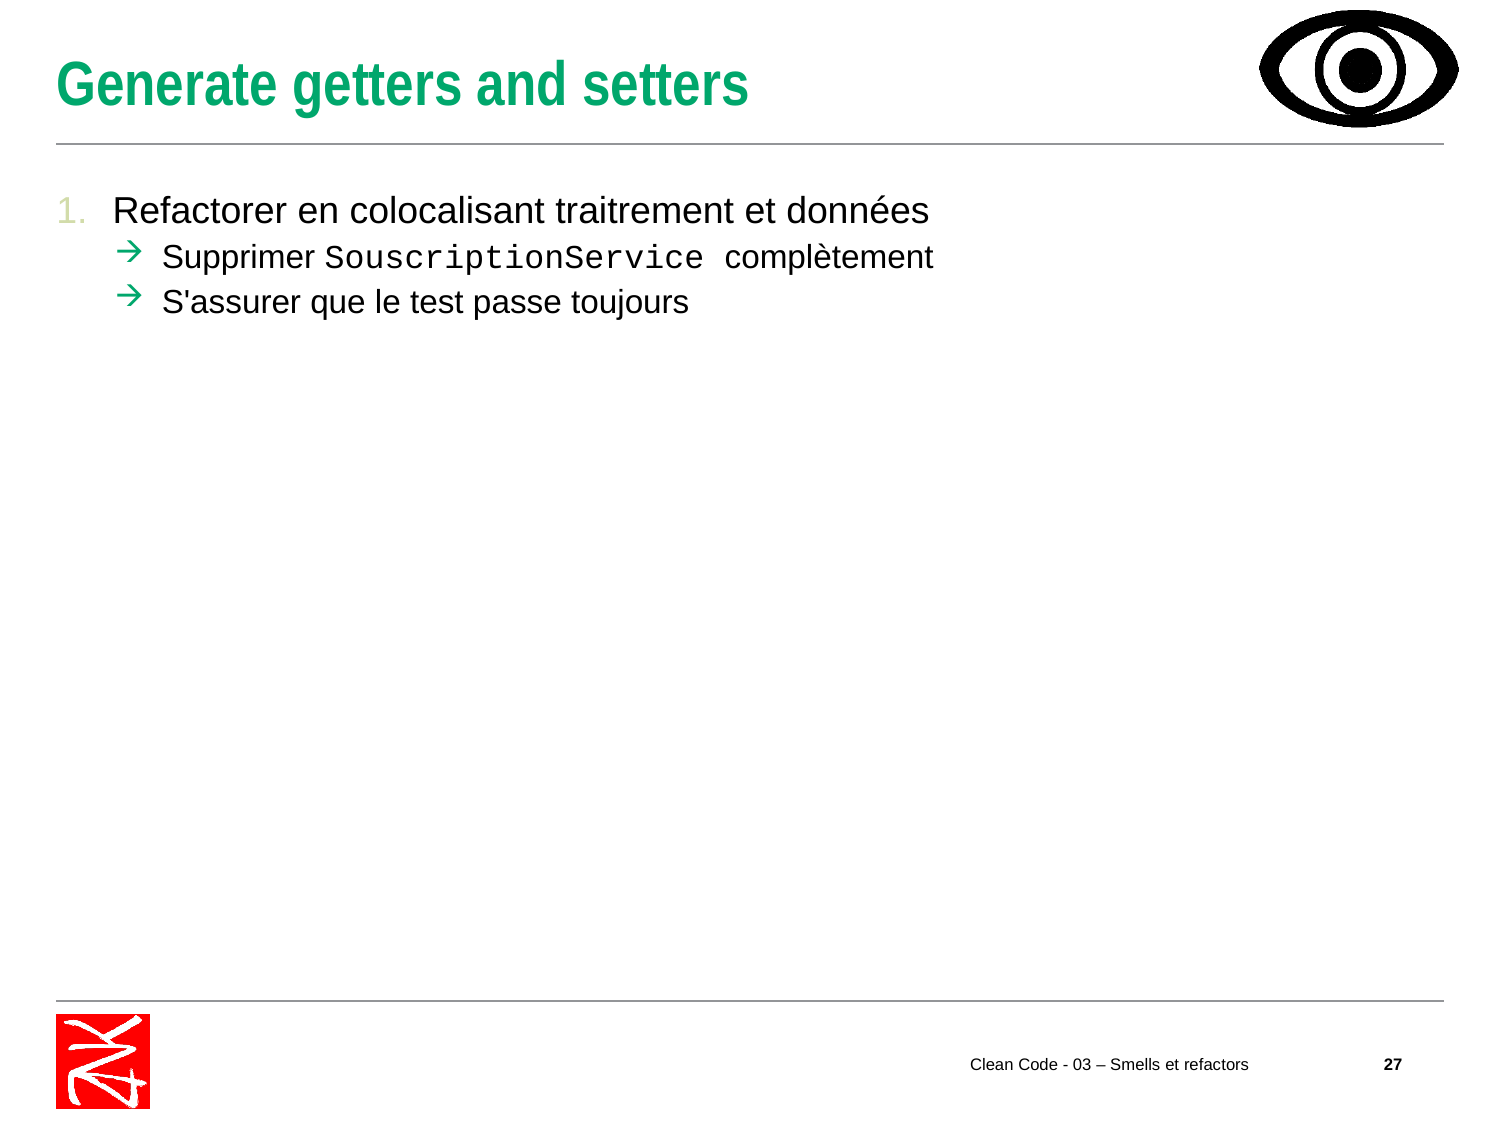

# Generate getters and setters
Refactorer en colocalisant traitrement et données
Supprimer SouscriptionService complètement
S'assurer que le test passe toujours
Clean Code - 03 – Smells et refactors